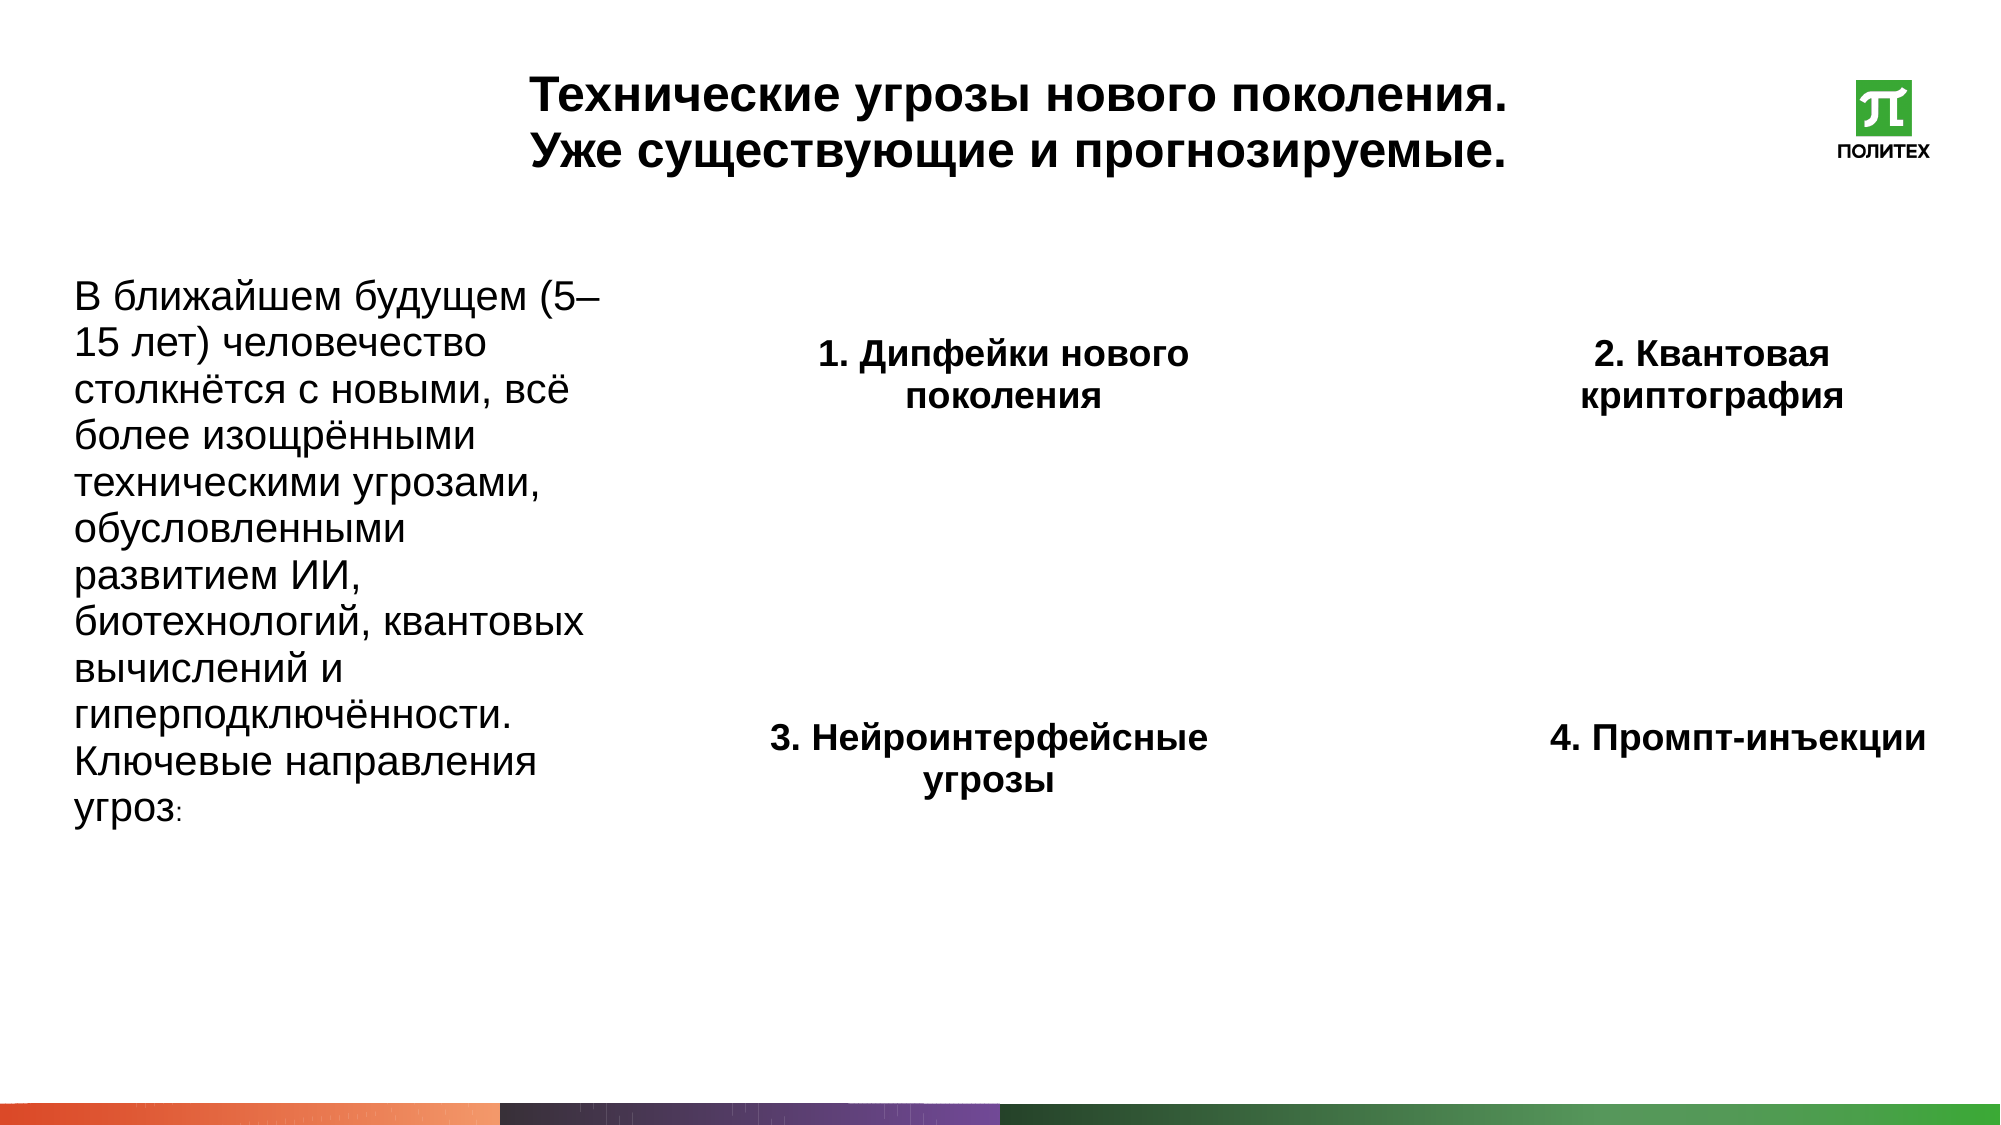

Технические угрозы нового поколения.
Уже существующие и прогнозируемые.
В ближайшем будущем (5–15 лет) человечество столкнётся с новыми, всё более изощрёнными техническими угрозами, обусловленными развитием ИИ, биотехнологий, квантовых вычислений и гиперподключённости. Ключевые направления угроз:
1. Дипфейки нового поколения
2. Квантовая криптография
3. Нейроинтерфейсные угрозы
4. Промпт-инъекции